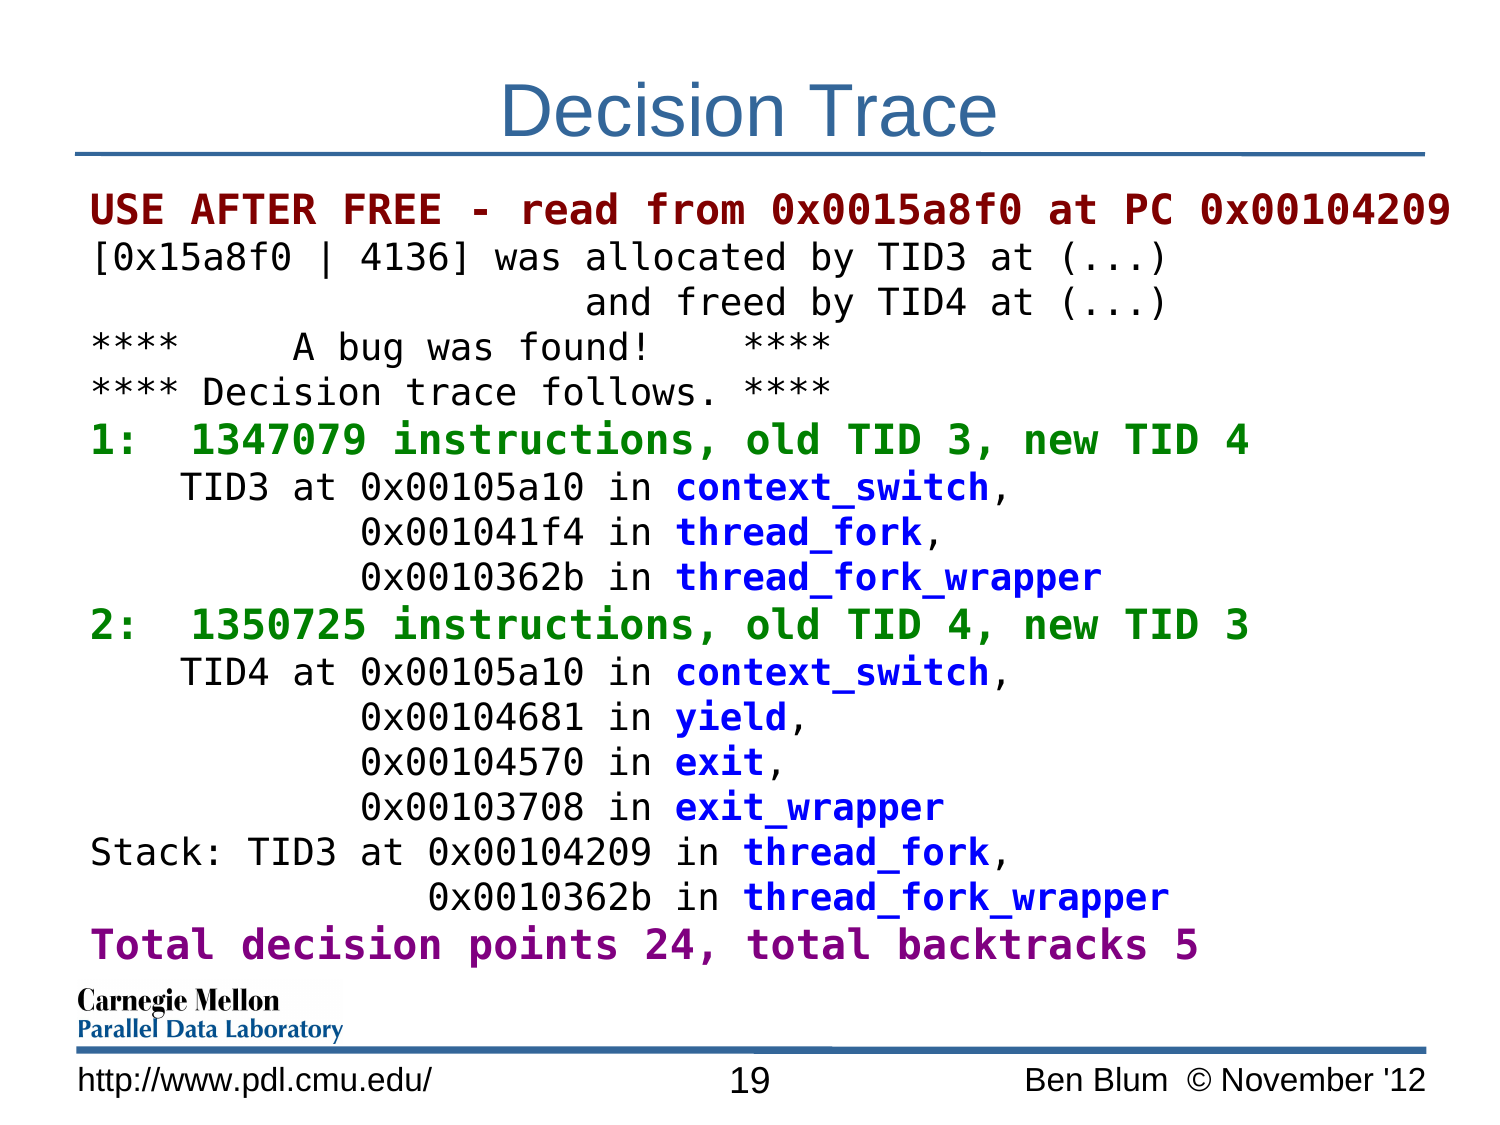

# Decision Trace
USE AFTER FREE - read from 0x0015a8f0 at PC 0x00104209
[0x15a8f0 | 4136] was allocated by TID3 at (...)
 and freed by TID4 at (...)
**** A bug was found! ****
**** Decision trace follows. ****
1: 1347079 instructions, old TID 3, new TID 4
 TID3 at 0x00105a10 in context_switch,
 0x001041f4 in thread_fork,
 0x0010362b in thread_fork_wrapper
2: 1350725 instructions, old TID 4, new TID 3
 TID4 at 0x00105a10 in context_switch,
 0x00104681 in yield,
 0x00104570 in exit,
 0x00103708 in exit_wrapper
Stack: TID3 at 0x00104209 in thread_fork,
 0x0010362b in thread_fork_wrapper
Total decision points 24, total backtracks 5
19